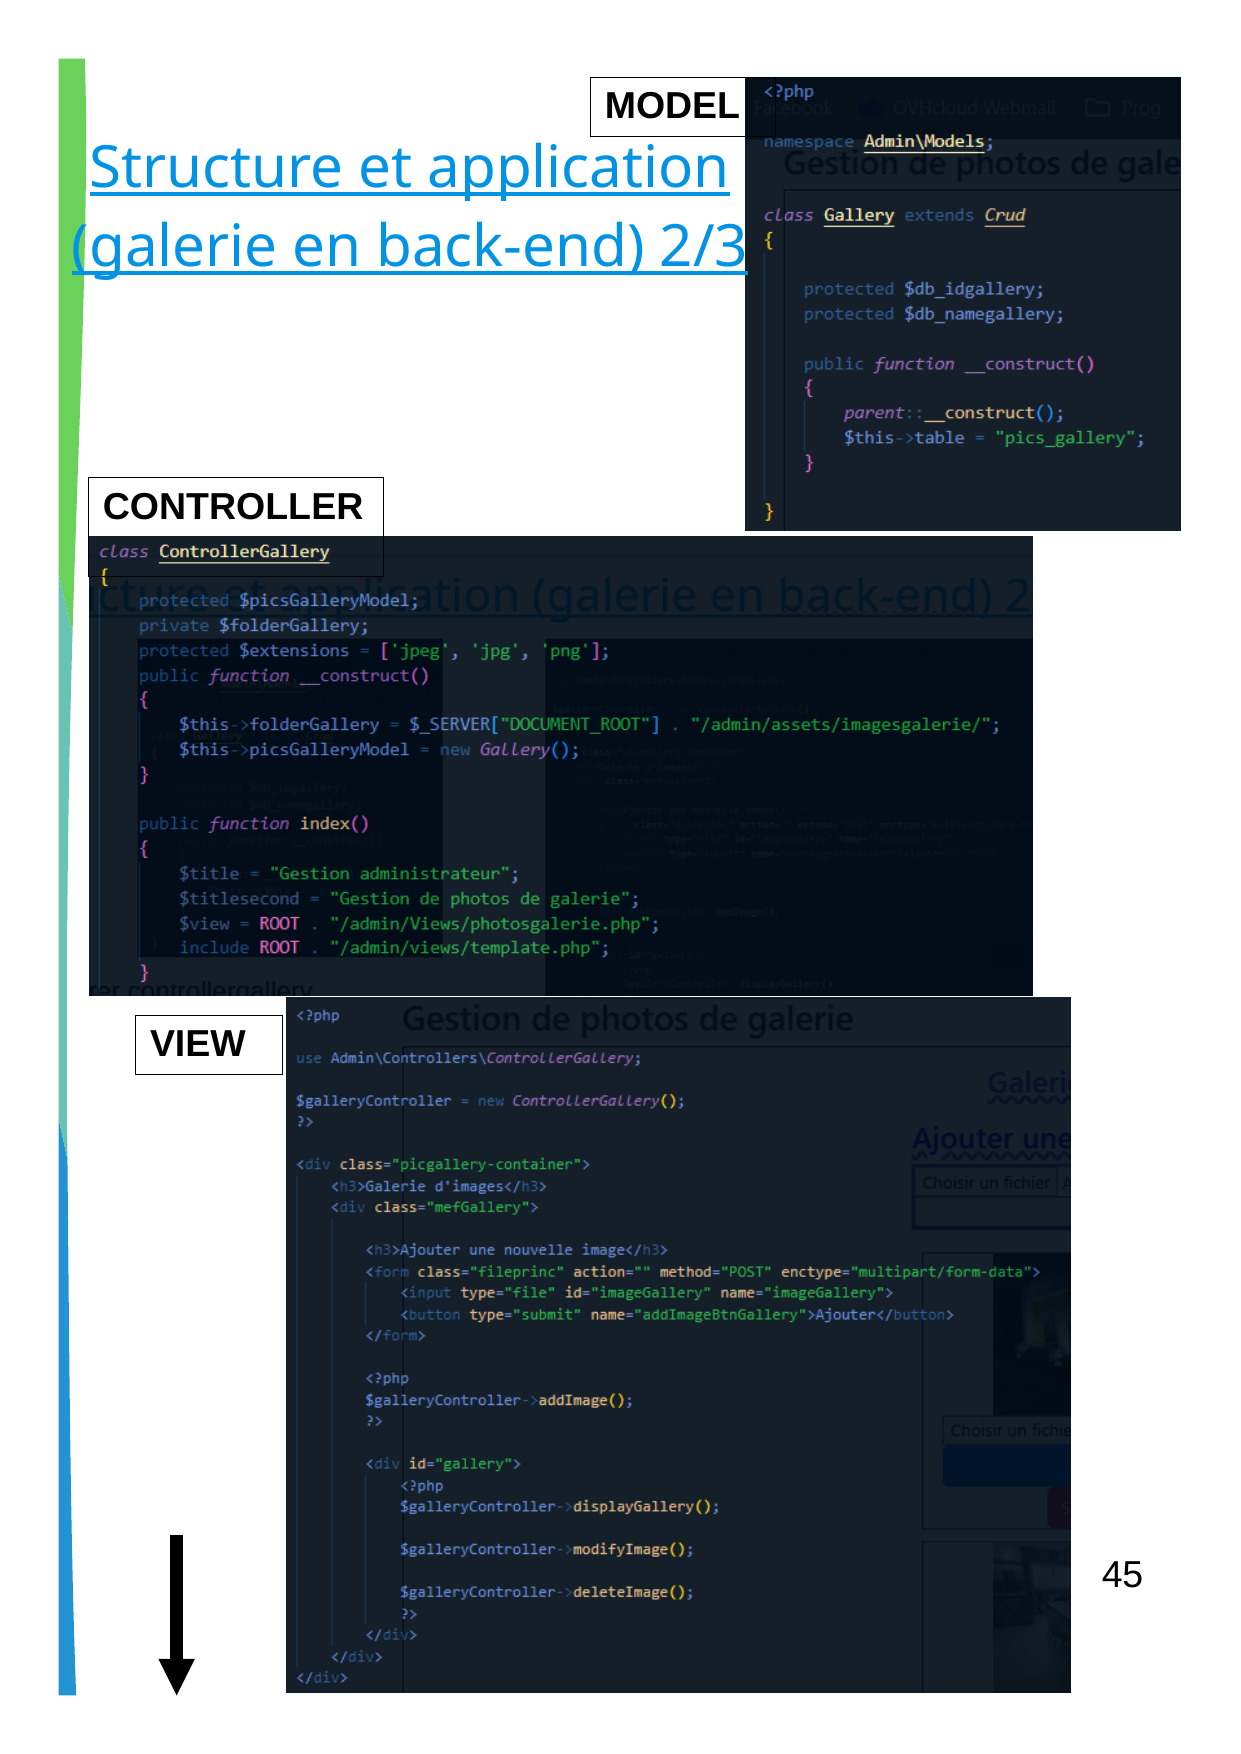

MODEL
Structure et application
(galerie en back-end) 2/3
CONTROLLER
VIEW